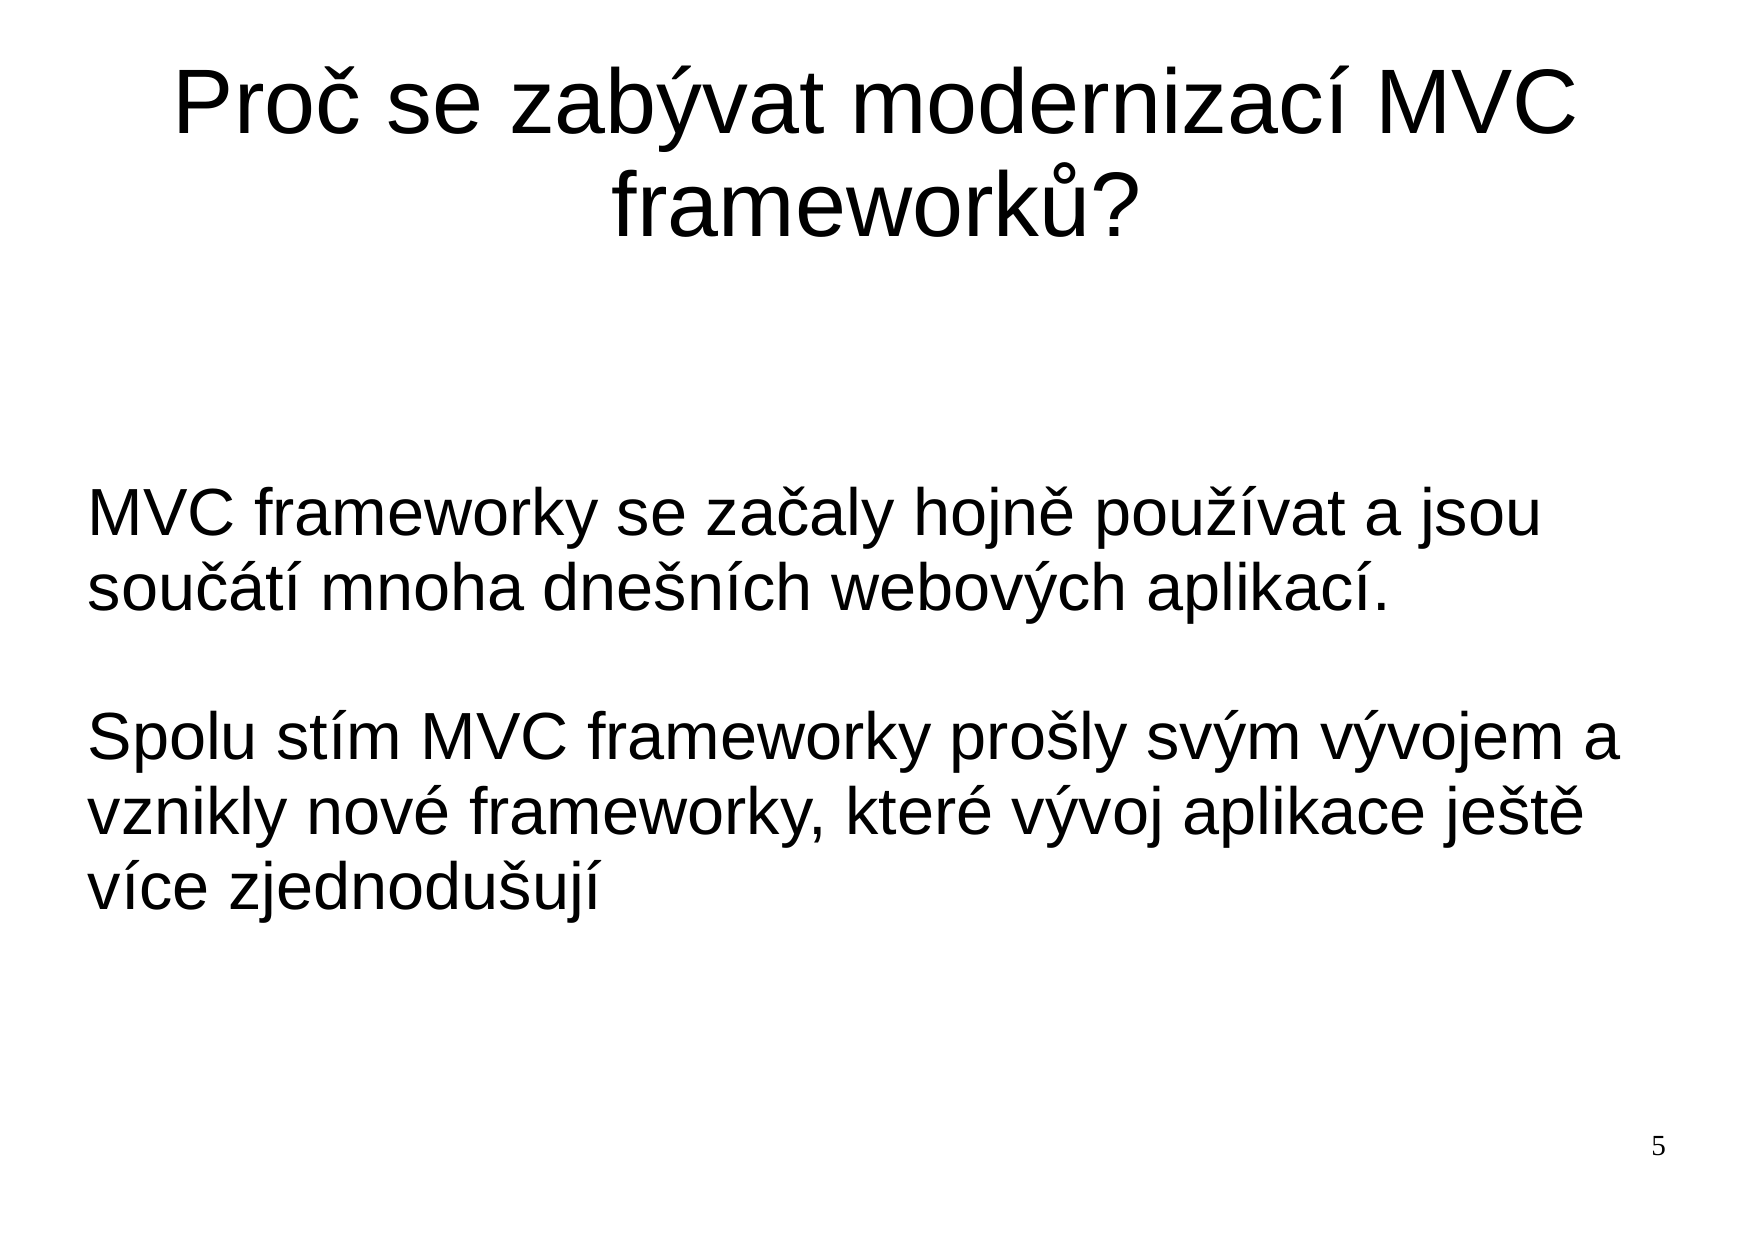

# Proč se zabývat modernizací MVC frameworků?
MVC frameworky se začaly hojně používat a jsou součátí mnoha dnešních webových aplikací.
Spolu stím MVC frameworky prošly svým vývojem a vznikly nové frameworky, které vývoj aplikace ještě více zjednodušují
5